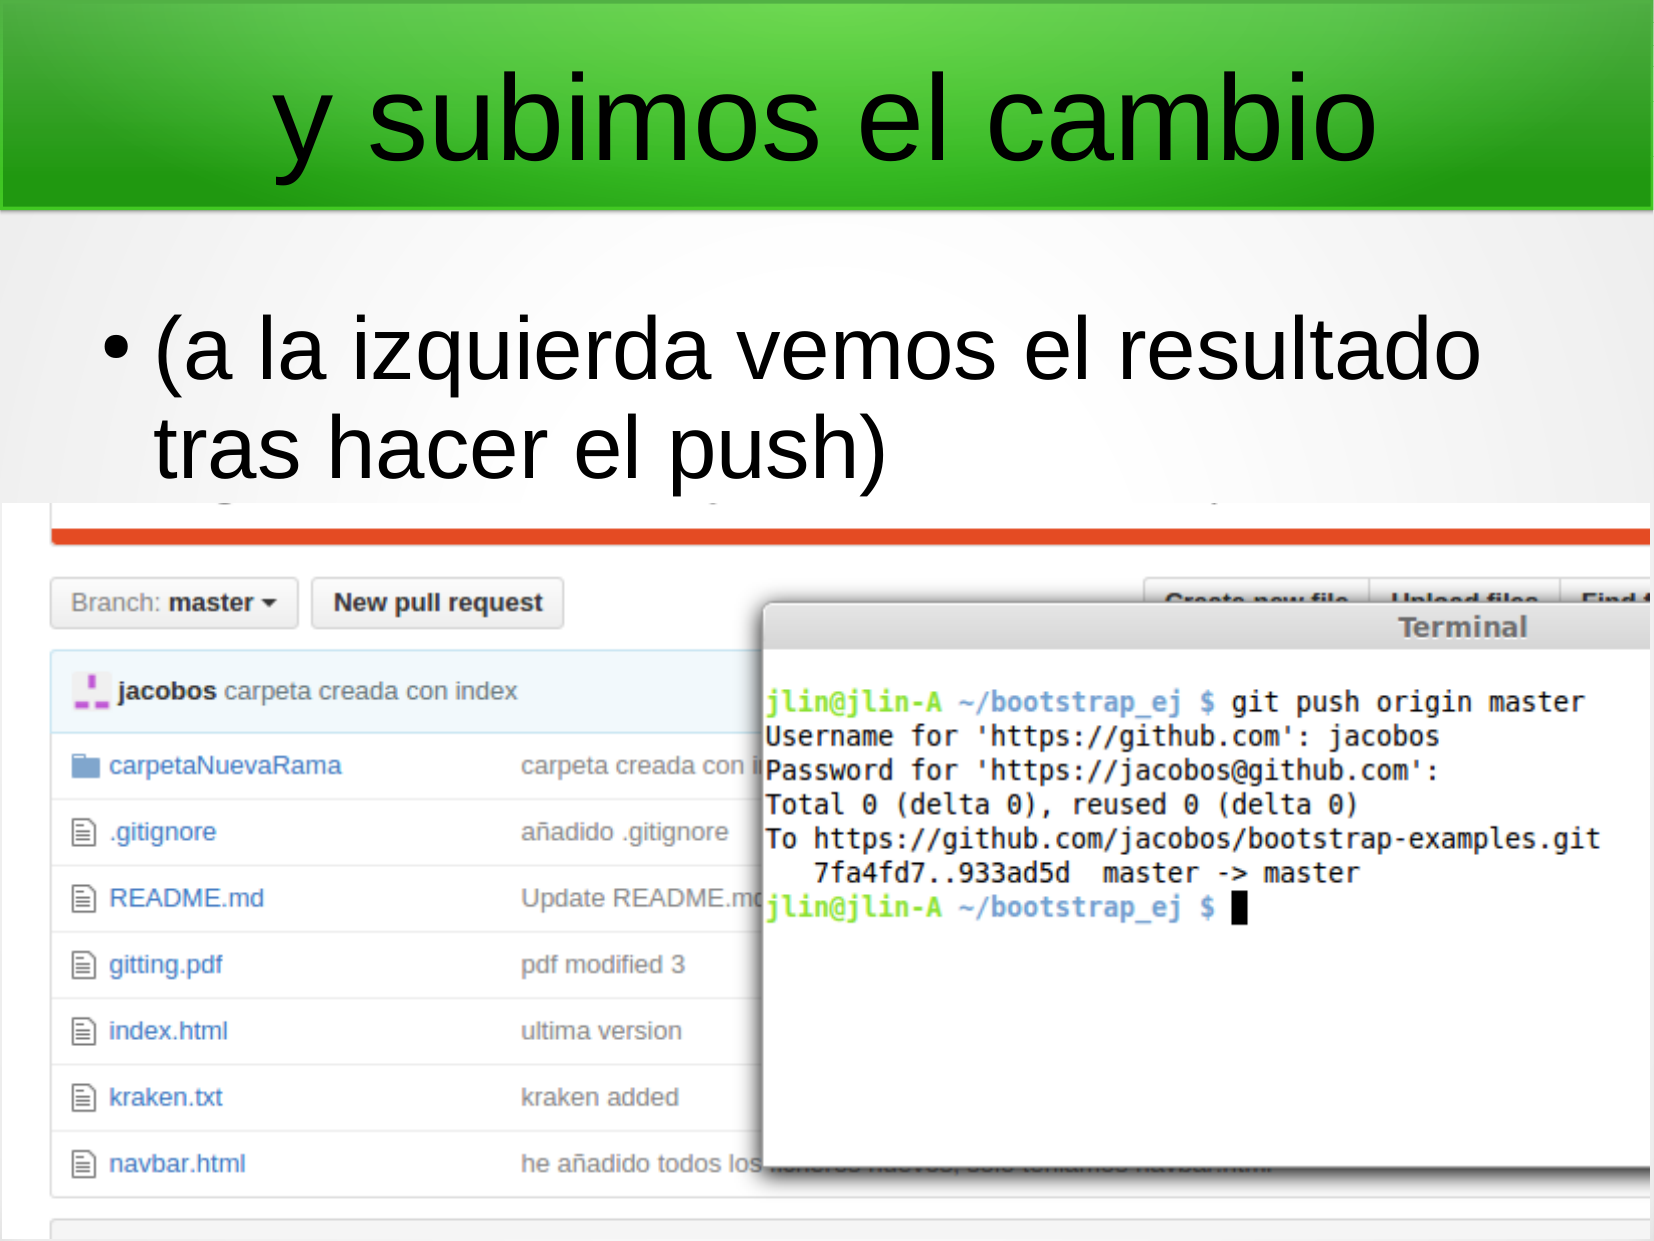

# y subimos el cambio
(a la izquierda vemos el resultado tras hacer el push)